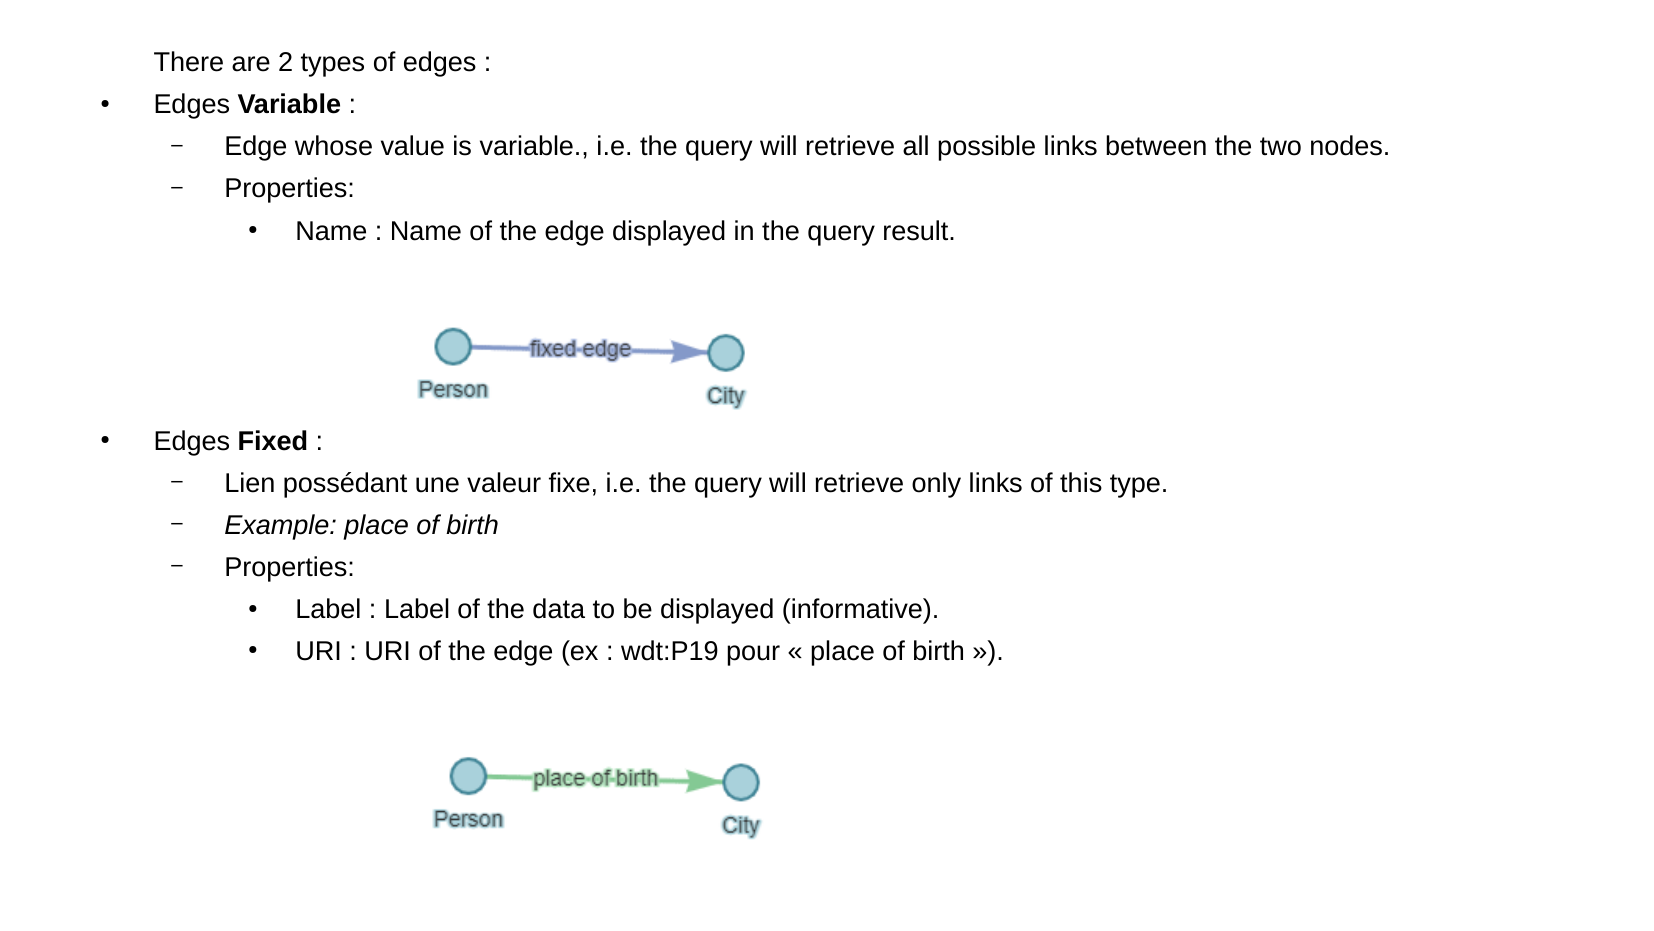

# There are 2 types of edges :
Edges Variable :
Edge whose value is variable., i.e. the query will retrieve all possible links between the two nodes.
Properties:
Name : Name of the edge displayed in the query result.
Edges Fixed :
Lien possédant une valeur fixe, i.e. the query will retrieve only links of this type.
Example: place of birth
Properties:
Label : Label of the data to be displayed (informative).
URI : URI of the edge (ex : wdt:P19 pour « place of birth »).